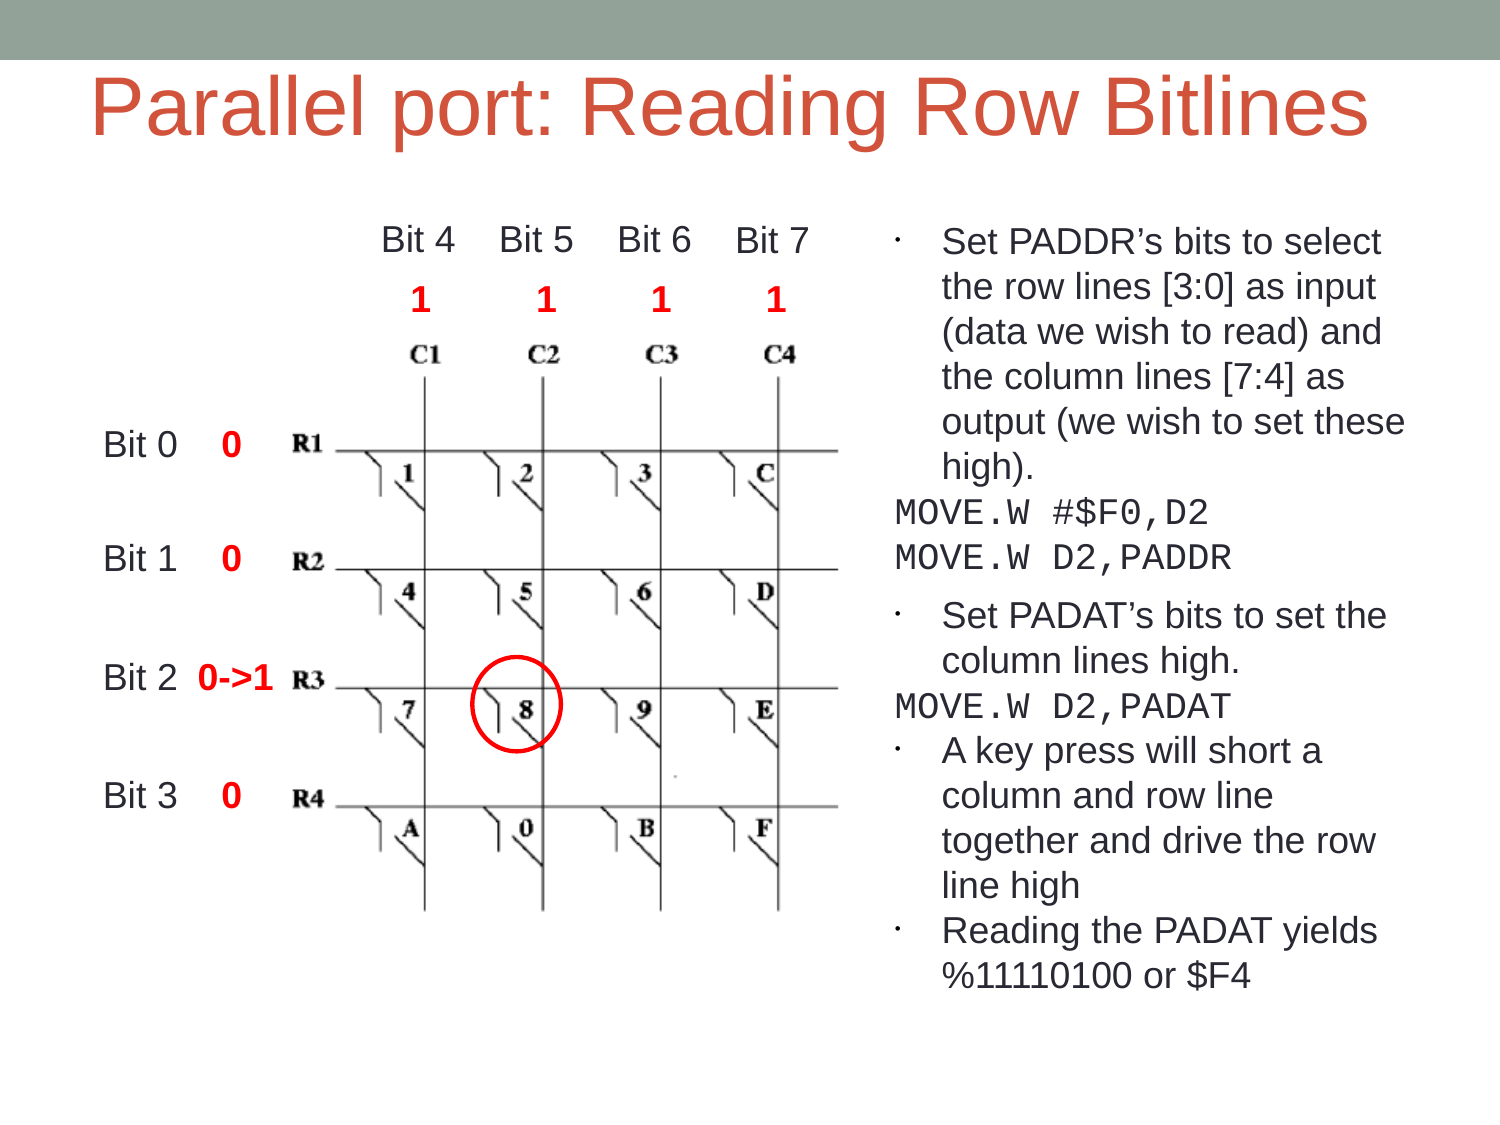

# Parallel port: Reading Row Bitlines
Bit 4
Bit 5
Bit 6
Bit 7
Set PADDR’s bits to select the row lines [3:0] as input (data we wish to read) and the column lines [7:4] as output (we wish to set these high).
MOVE.W #$F0,D2
MOVE.W D2,PADDR
1 1 1 1
Bit 0
0
Bit 1
0
Set PADAT’s bits to set the column lines high.
MOVE.W D2,PADAT
A key press will short a column and row line together and drive the row line high
Reading the PADAT yields %11110100 or $F4
Bit 2
0->1
Bit 3
0